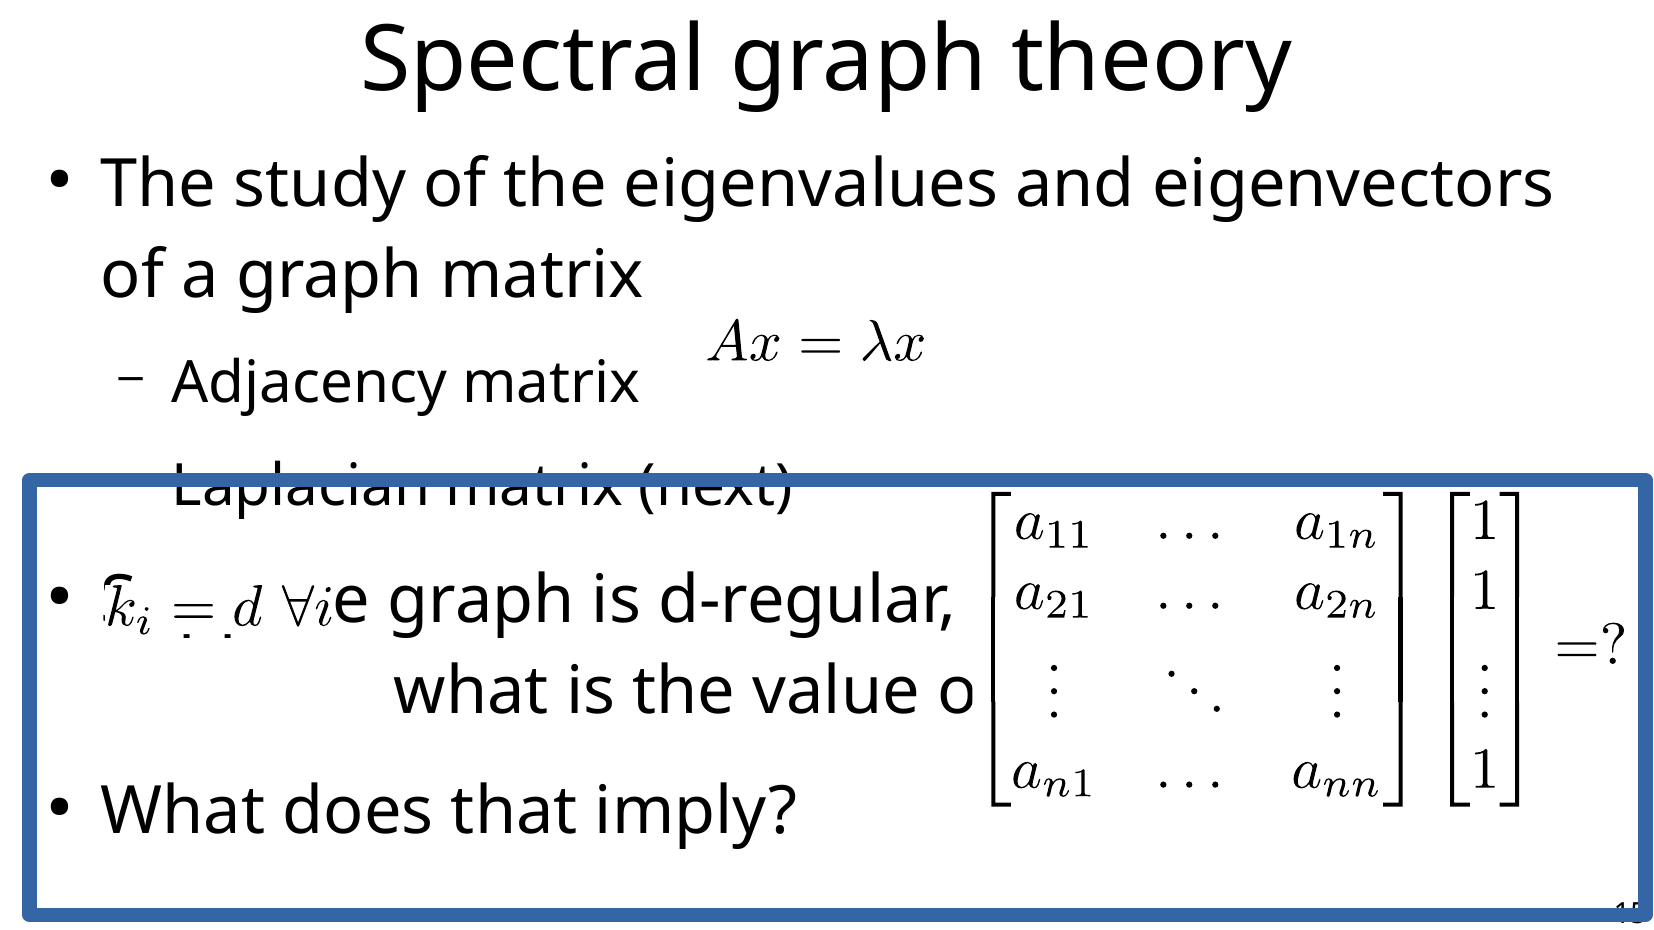

# Spectral graph theory
The study of the eigenvalues and eigenvectors of a graph matrix
Adjacency matrix
Laplacian matrix (next)
Suppose graph is d-regular,
 what is the value of:
What does that imply?
15